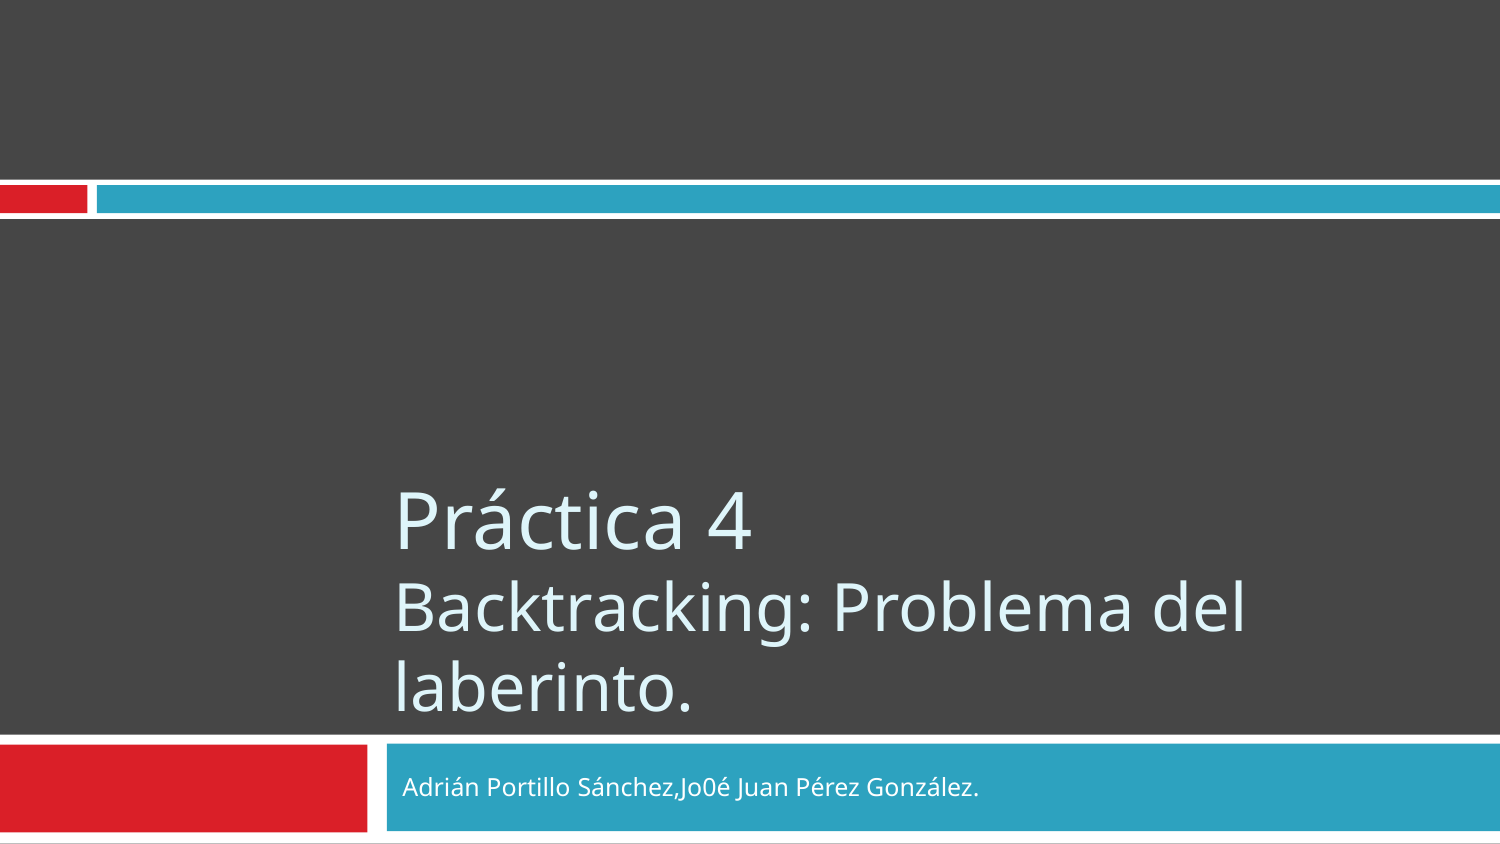

Práctica 4
Backtracking: Problema del laberinto.
Adrián Portillo Sánchez,Jo0é Juan Pérez González.